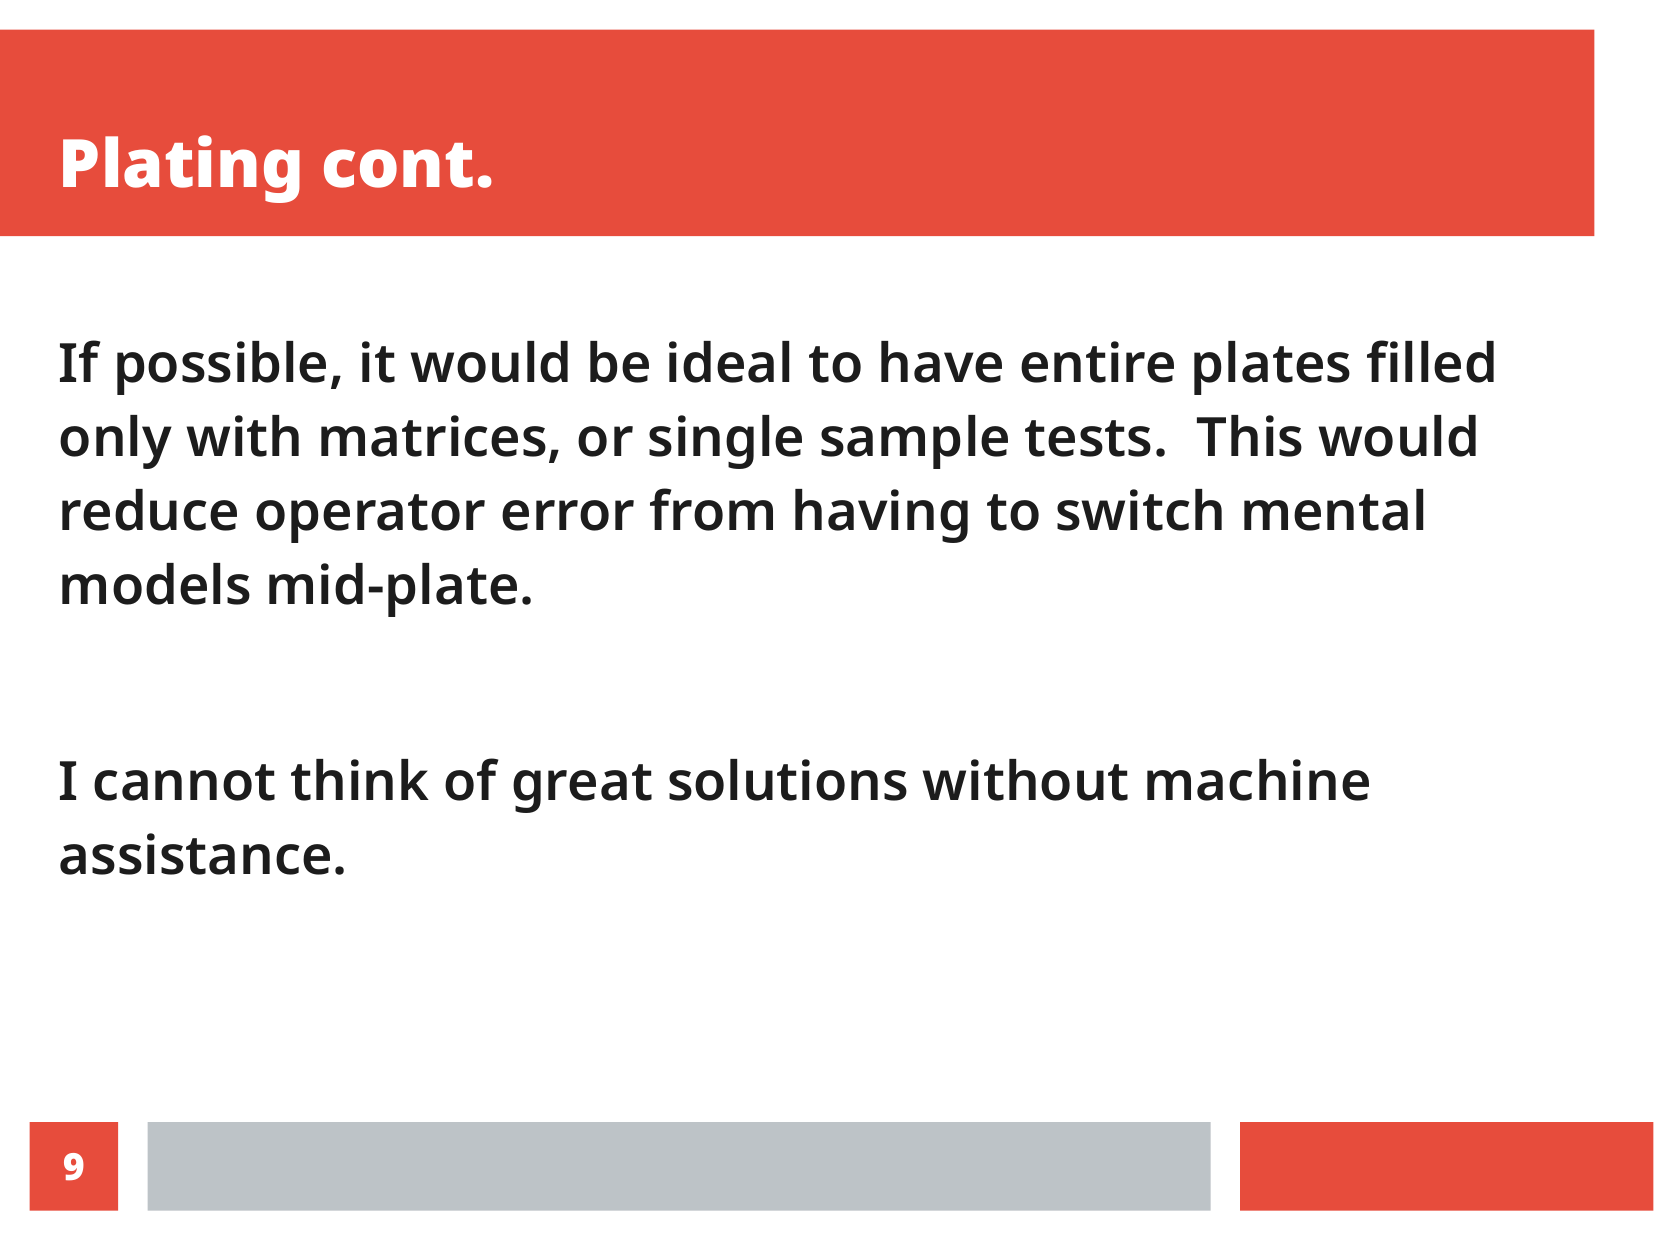

# Plating cont.
If possible, it would be ideal to have entire plates filled only with matrices, or single sample tests. This would reduce operator error from having to switch mental models mid-plate.
I cannot think of great solutions without machine assistance.
9